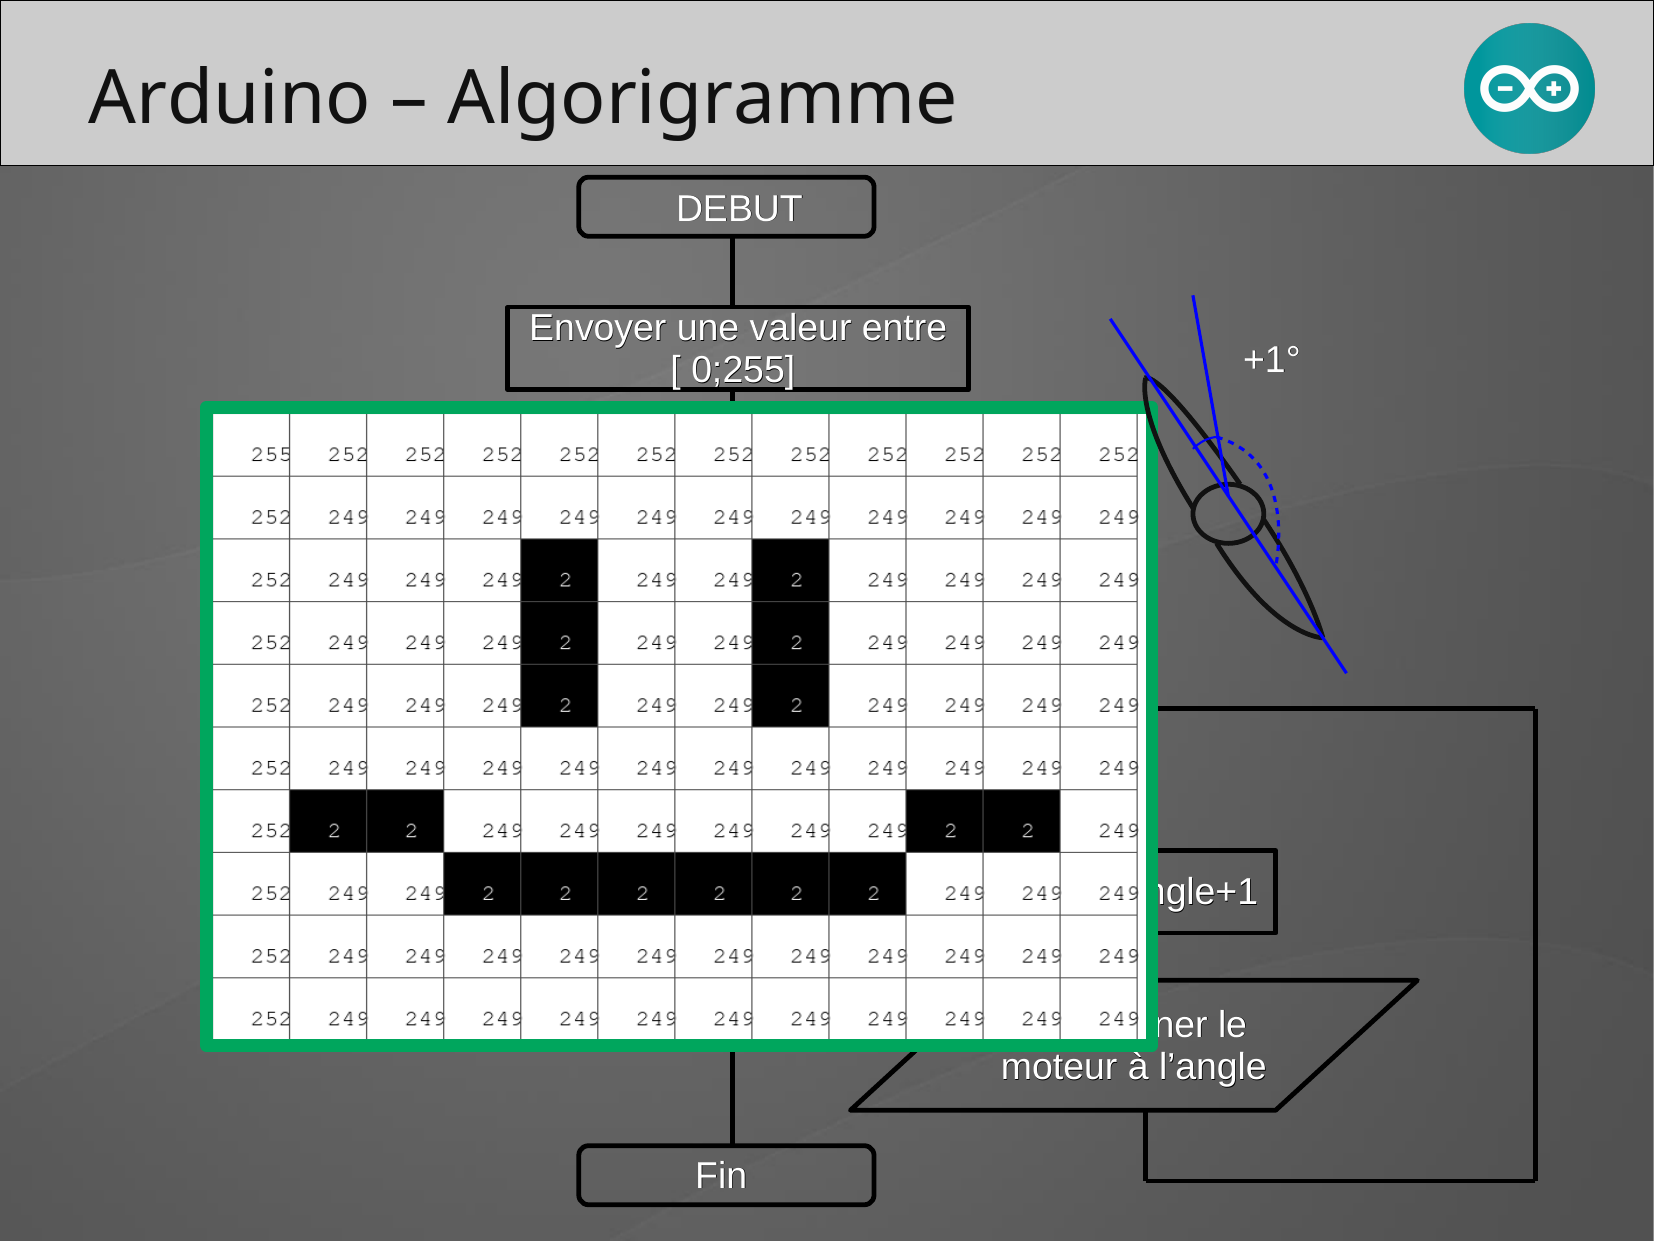

Arduino – Algorigramme
DEBUT
Envoyer une valeur entre [ 0;255]
+1°
Recevoir cette valeur et l’associer à l’angle
Angle = 0
Angle180°
Non
Angle = angle+1
Positionner le moteur à l’angle
Fin